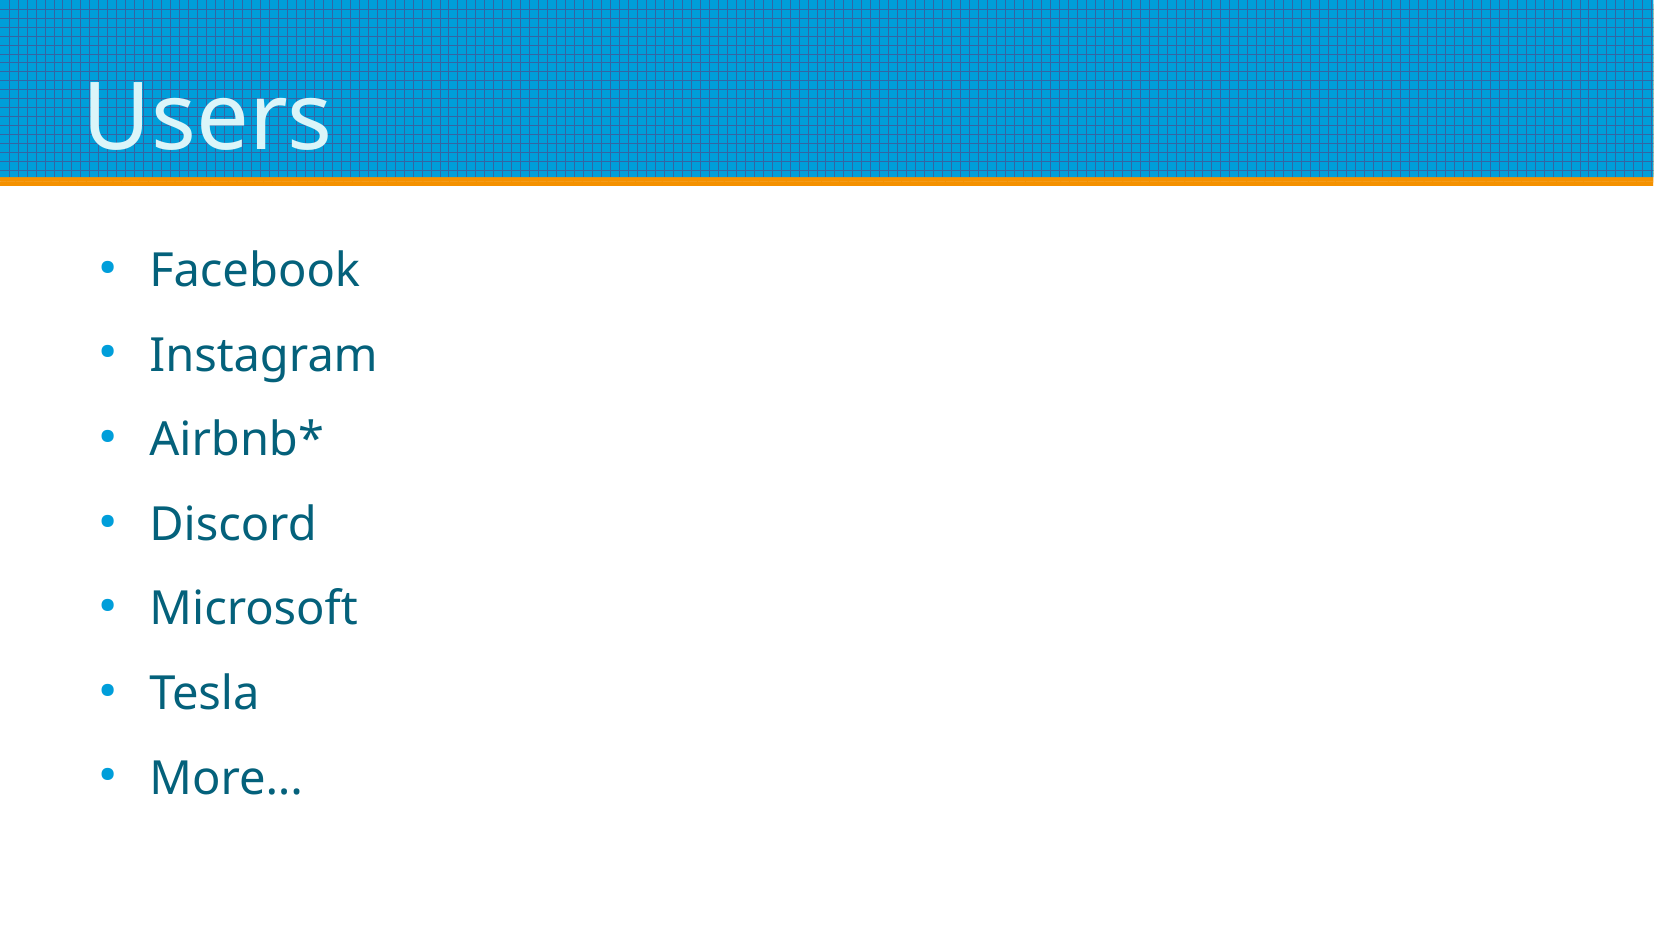

# Users
Facebook
Instagram
Airbnb*
Discord
Microsoft
Tesla
More...